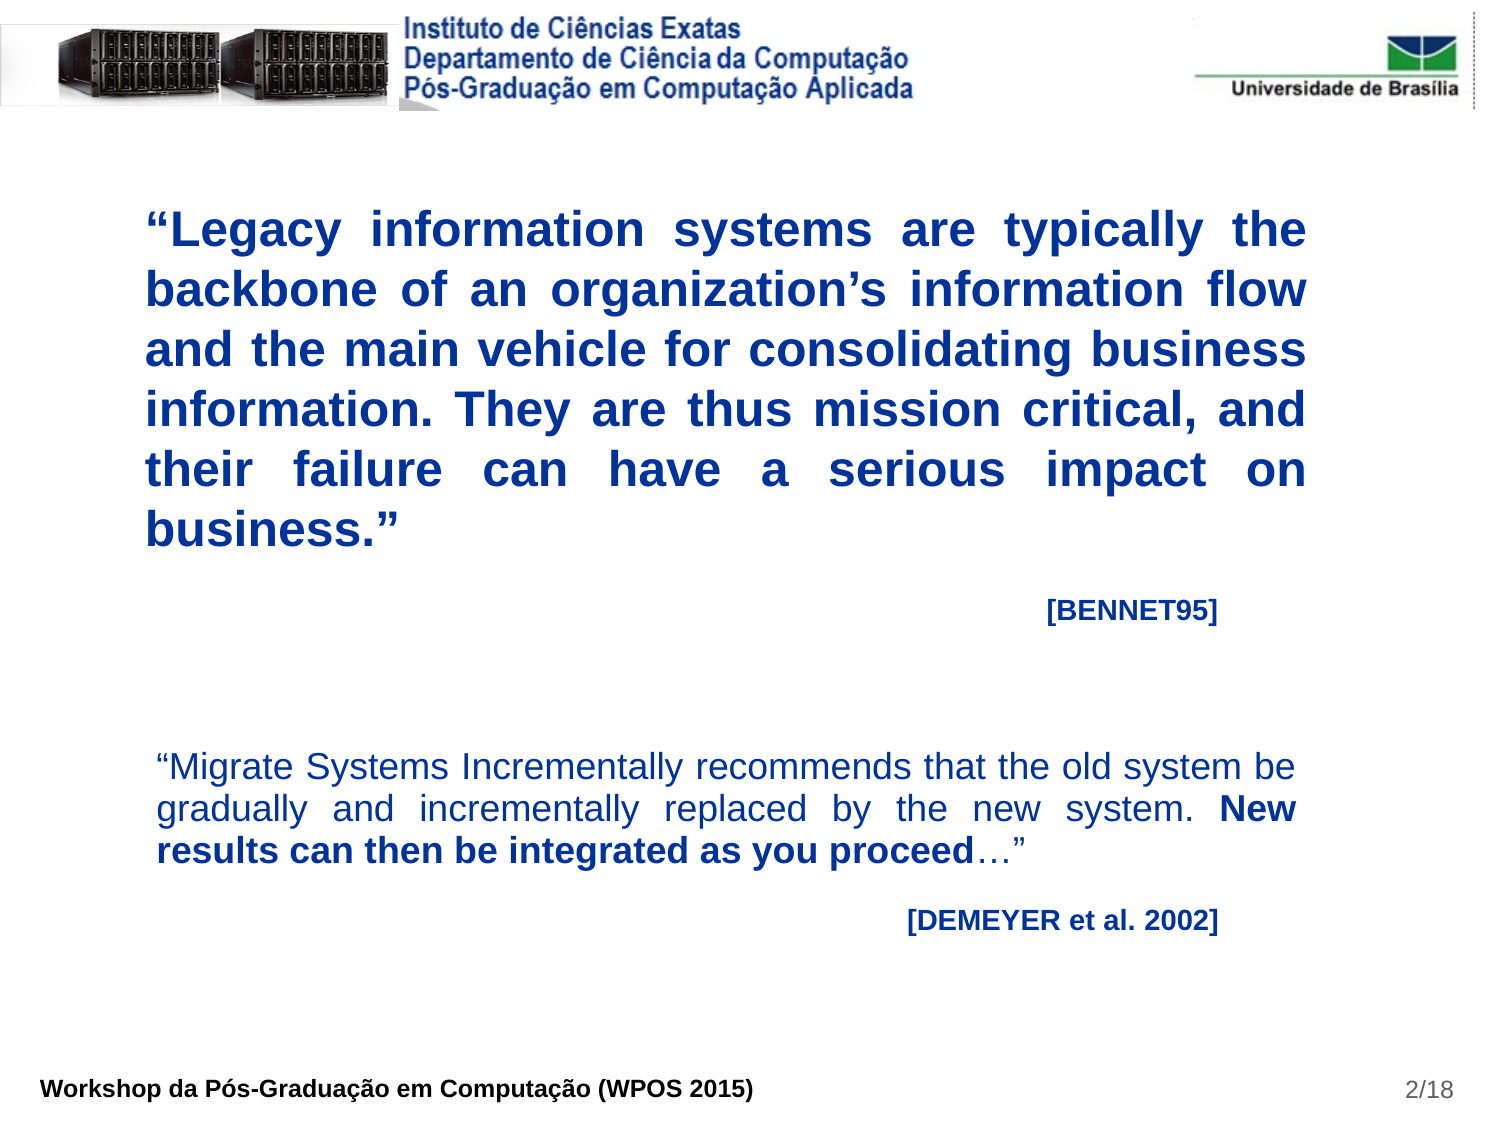

“Legacy information systems are typically the backbone of an organization’s information flow and the main vehicle for consolidating business information. They are thus mission critical, and their failure can have a serious impact on business.”
											[BENNET95]
“Migrate Systems Incrementally recommends that the old system be gradually and incrementally replaced by the new system. New results can then be integrated as you proceed…”
 [DEMEYER et al. 2002]
Workshop da Pós-Graduação em Computação (WPOS 2015)